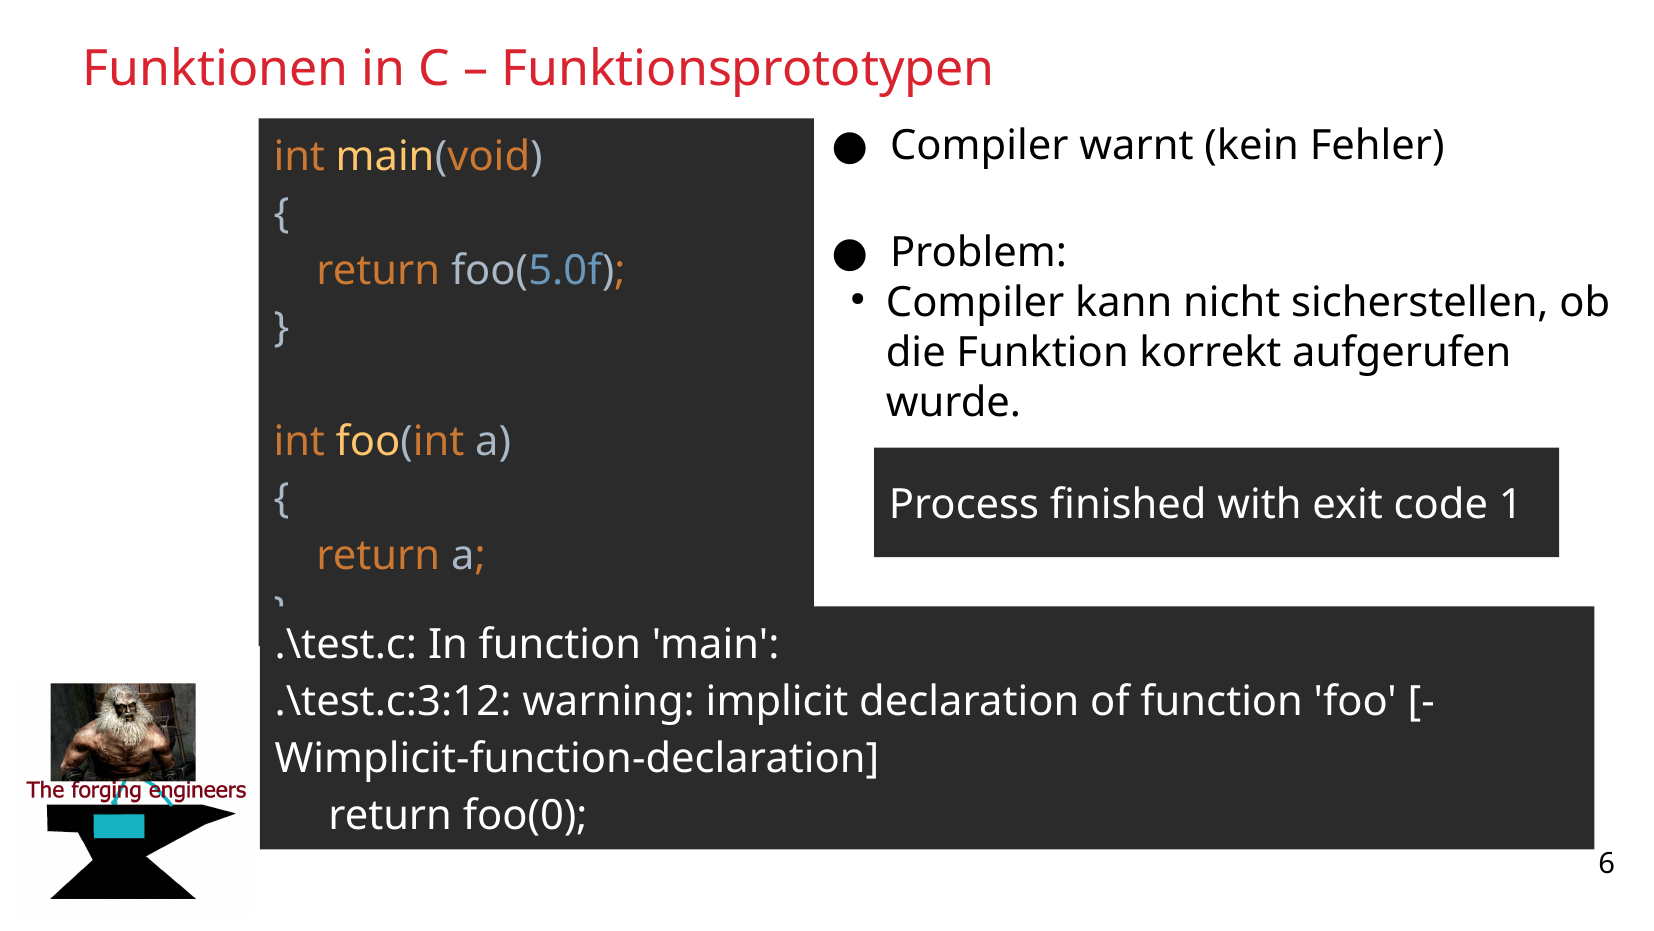

# Funktionen in C – Funktionsprototypen
Compiler warnt (kein Fehler)
Problem:
Compiler kann nicht sicherstellen, ob die Funktion korrekt aufgerufen wurde.
int main(void)
{
 return foo(5.0f);
}
int foo(int a)
{
 return a;
}
Process finished with exit code 1
.\test.c: In function 'main':
.\test.c:3:12: warning: implicit declaration of function 'foo' [-Wimplicit-function-declaration]
 return foo(0);